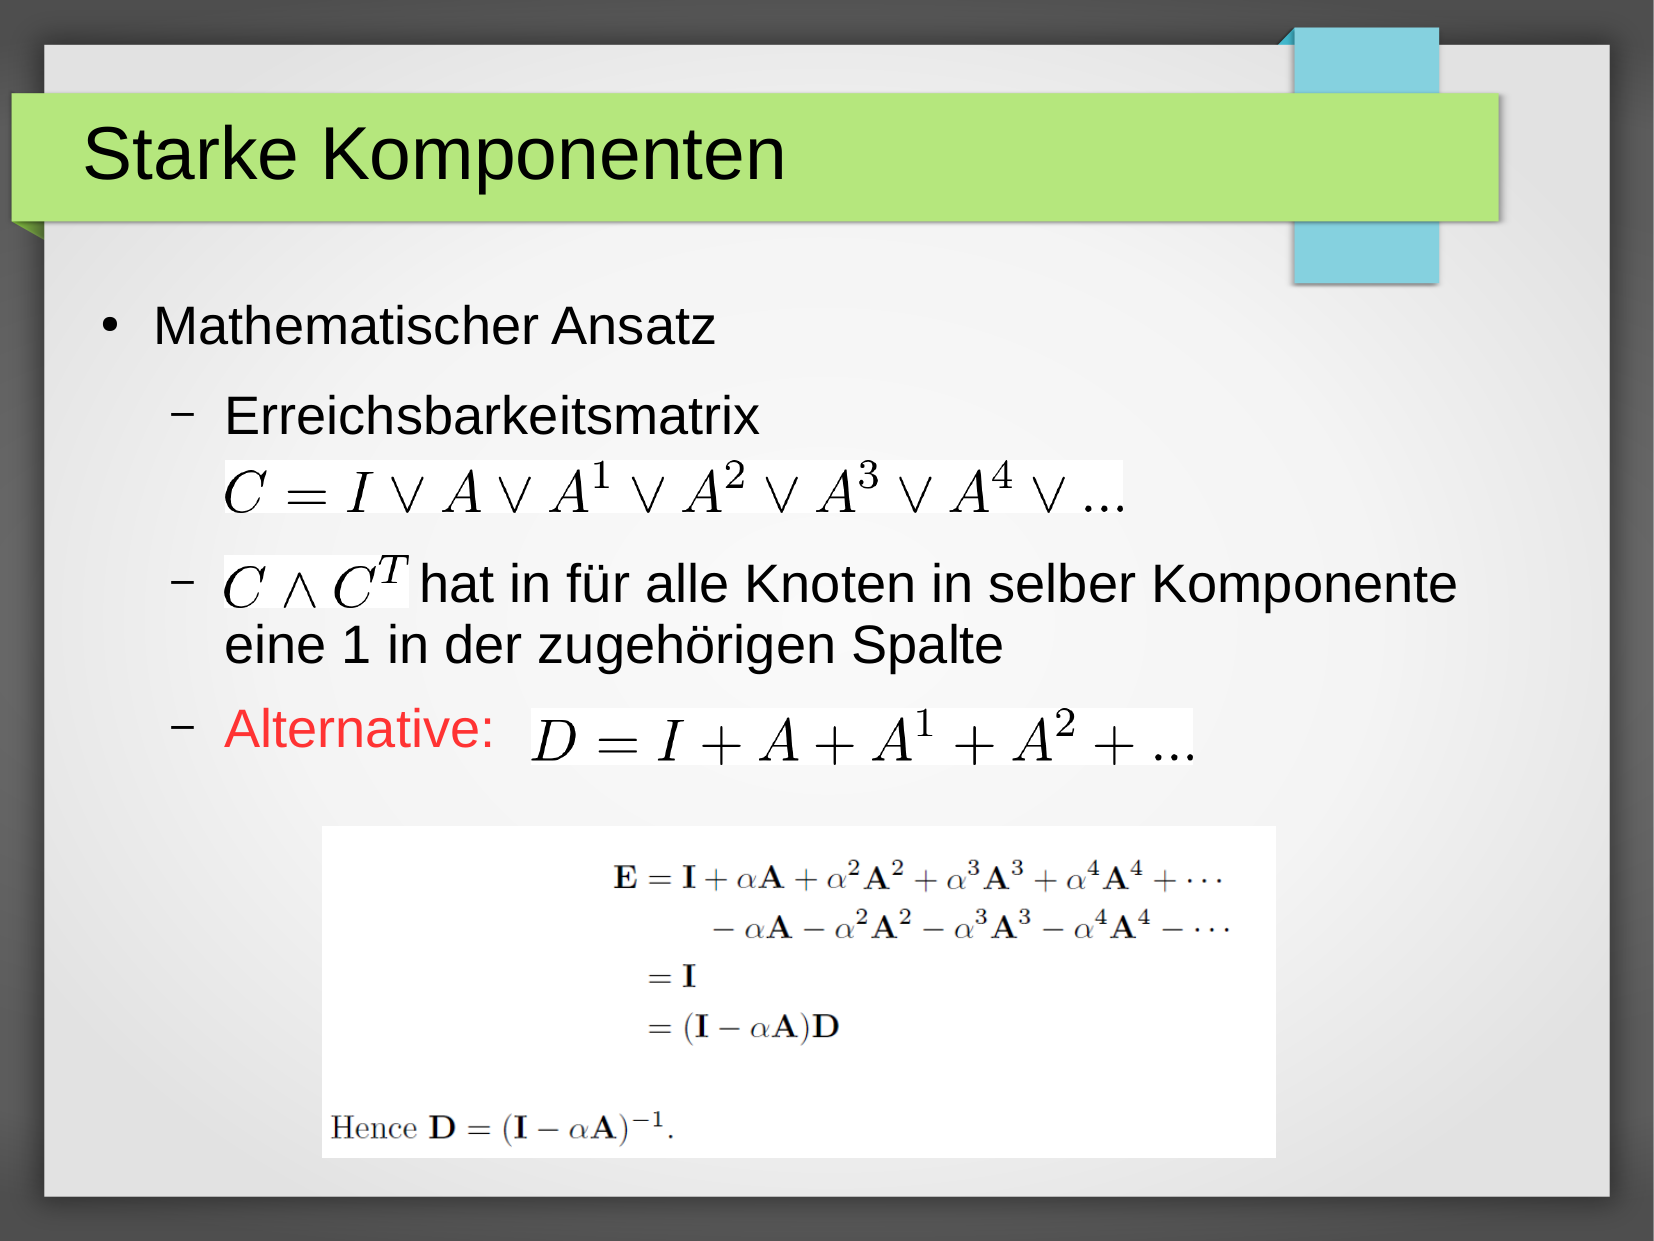

# Starke Komponenten
Mathematischer Ansatz
Erreichsbarkeitsmatrix
 hat in für alle Knoten in selber Komponente eine 1 in der zugehörigen Spalte
Alternative: